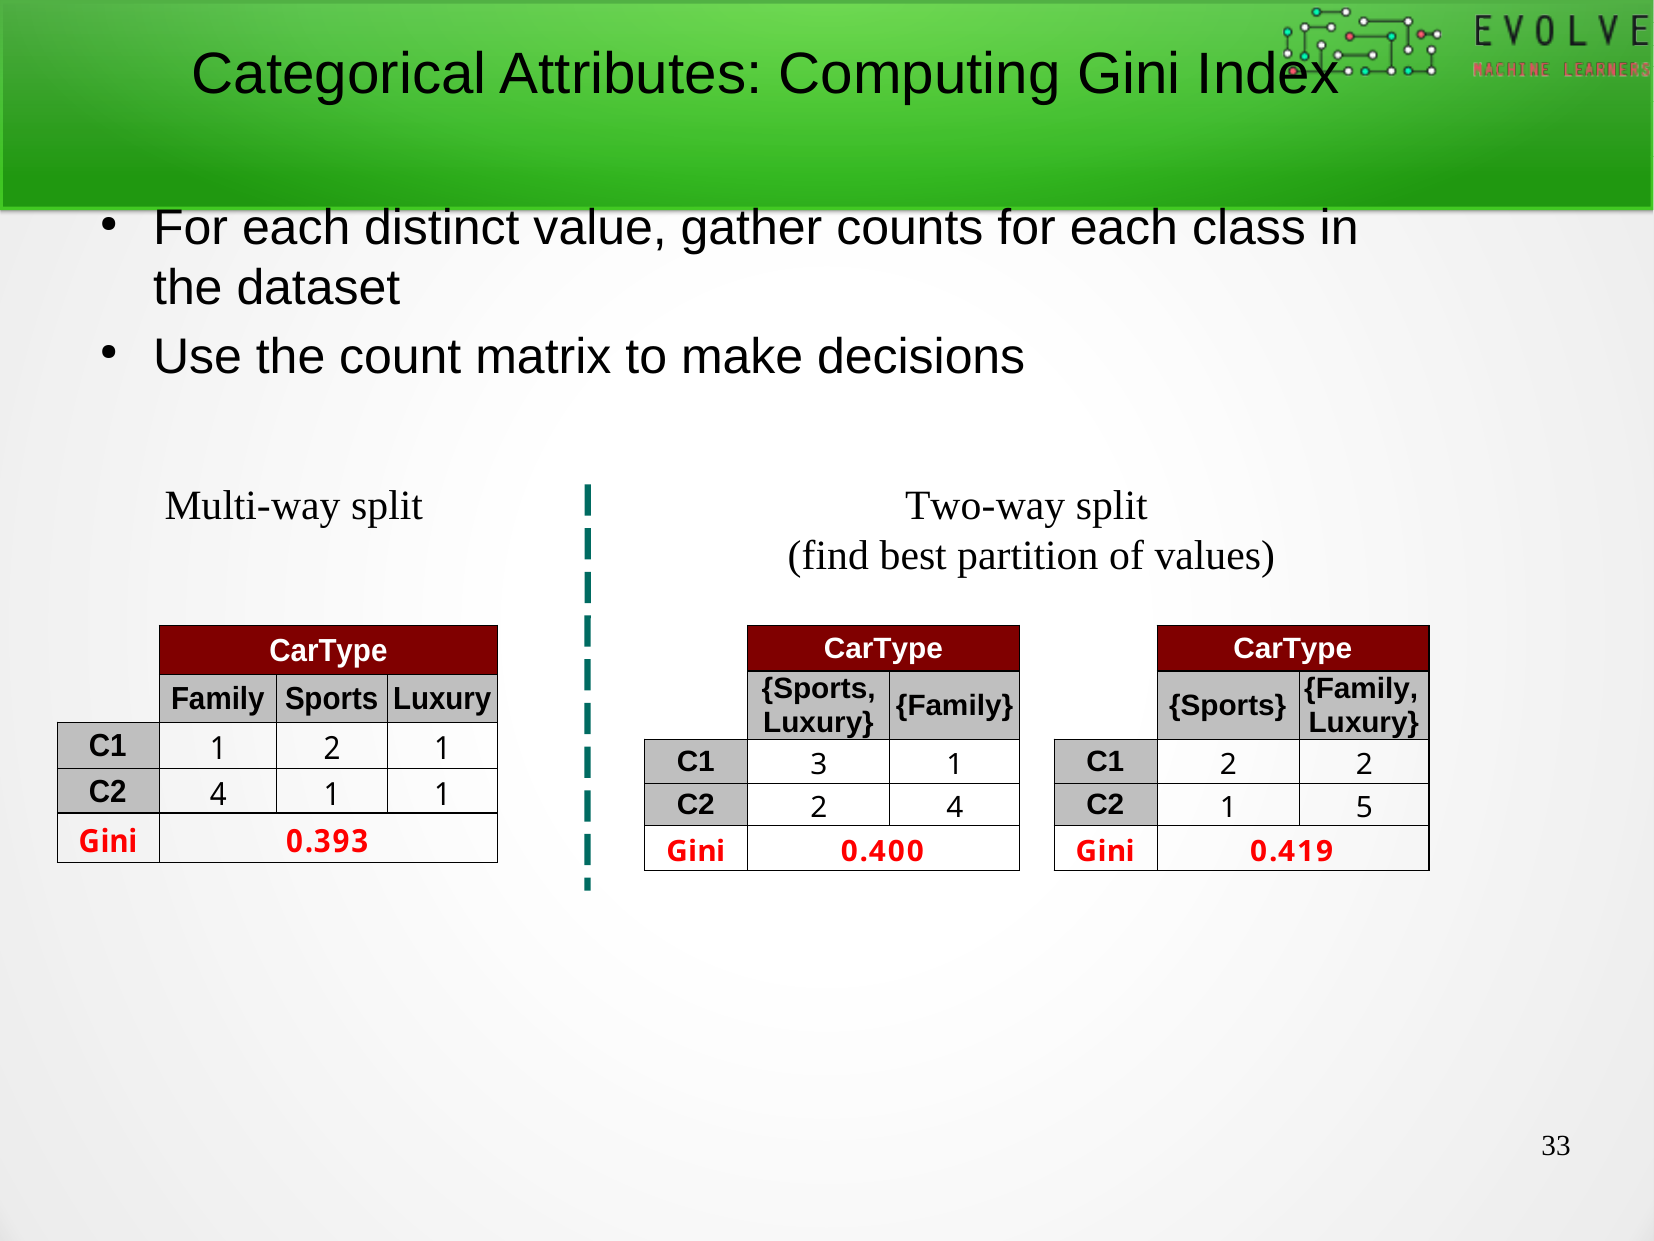

# Categorical Attributes: Computing Gini Index
For each distinct value, gather counts for each class in the dataset
Use the count matrix to make decisions
Multi-way split
Two-way split
(find best partition of values)
33